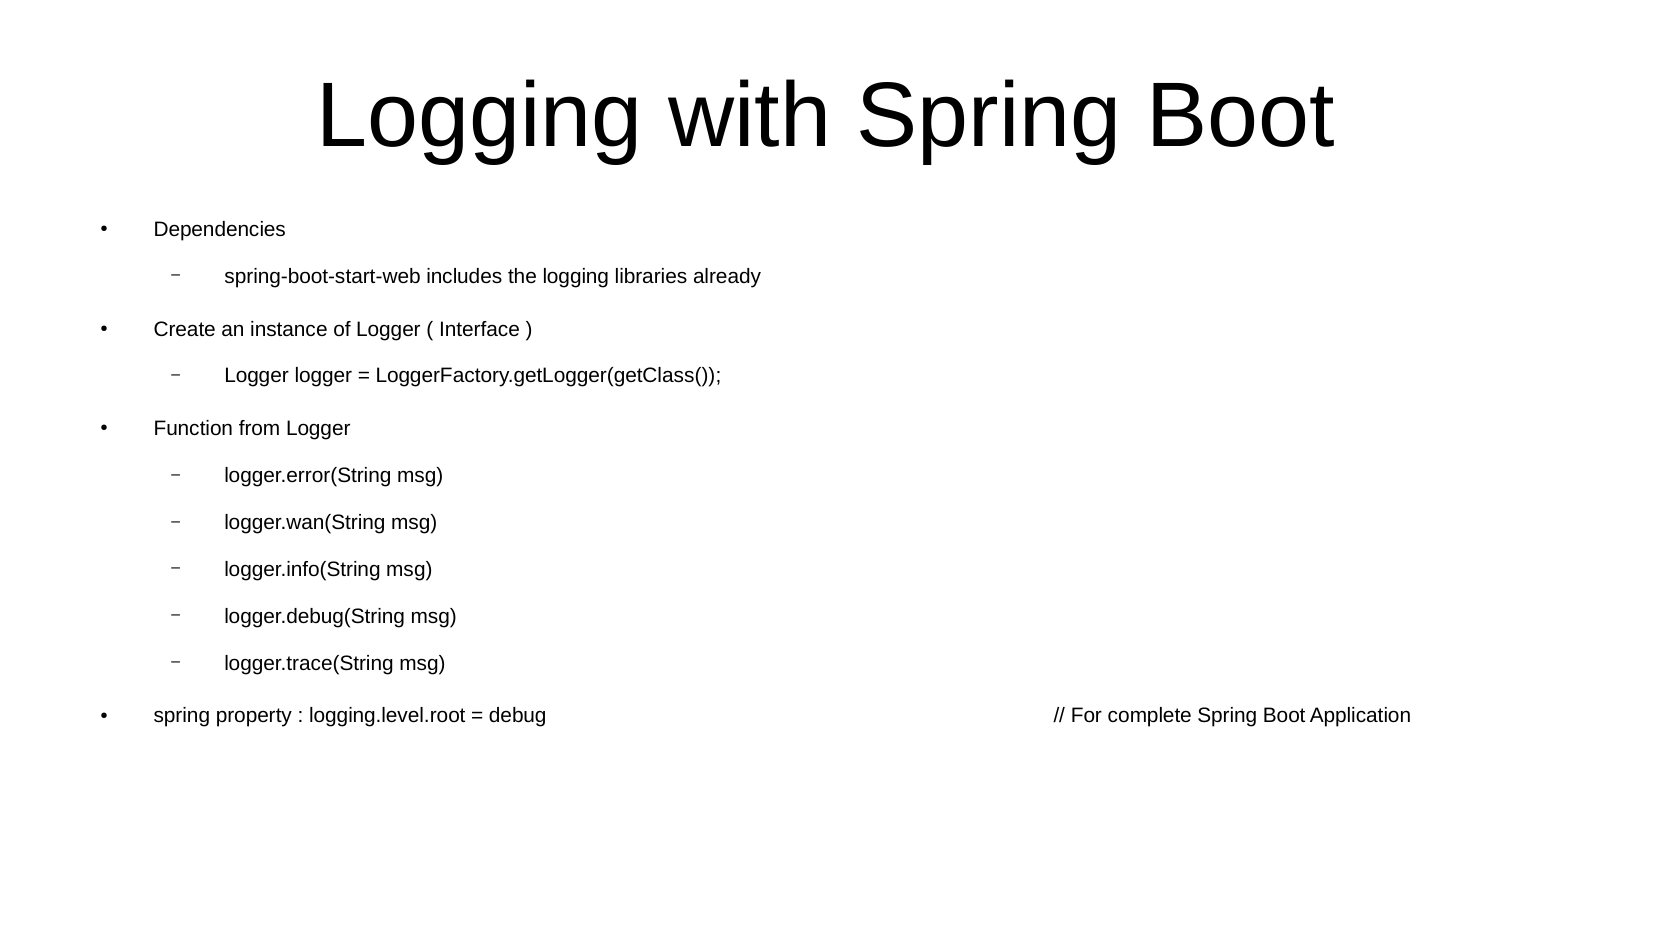

# Logging with Spring Boot
Dependencies
spring-boot-start-web includes the logging libraries already
Create an instance of Logger ( Interface )
Logger logger = LoggerFactory.getLogger(getClass());
Function from Logger
logger.error(String msg)
logger.wan(String msg)
logger.info(String msg)
logger.debug(String msg)
logger.trace(String msg)
spring property : logging.level.root = debug							// For complete Spring Boot Application